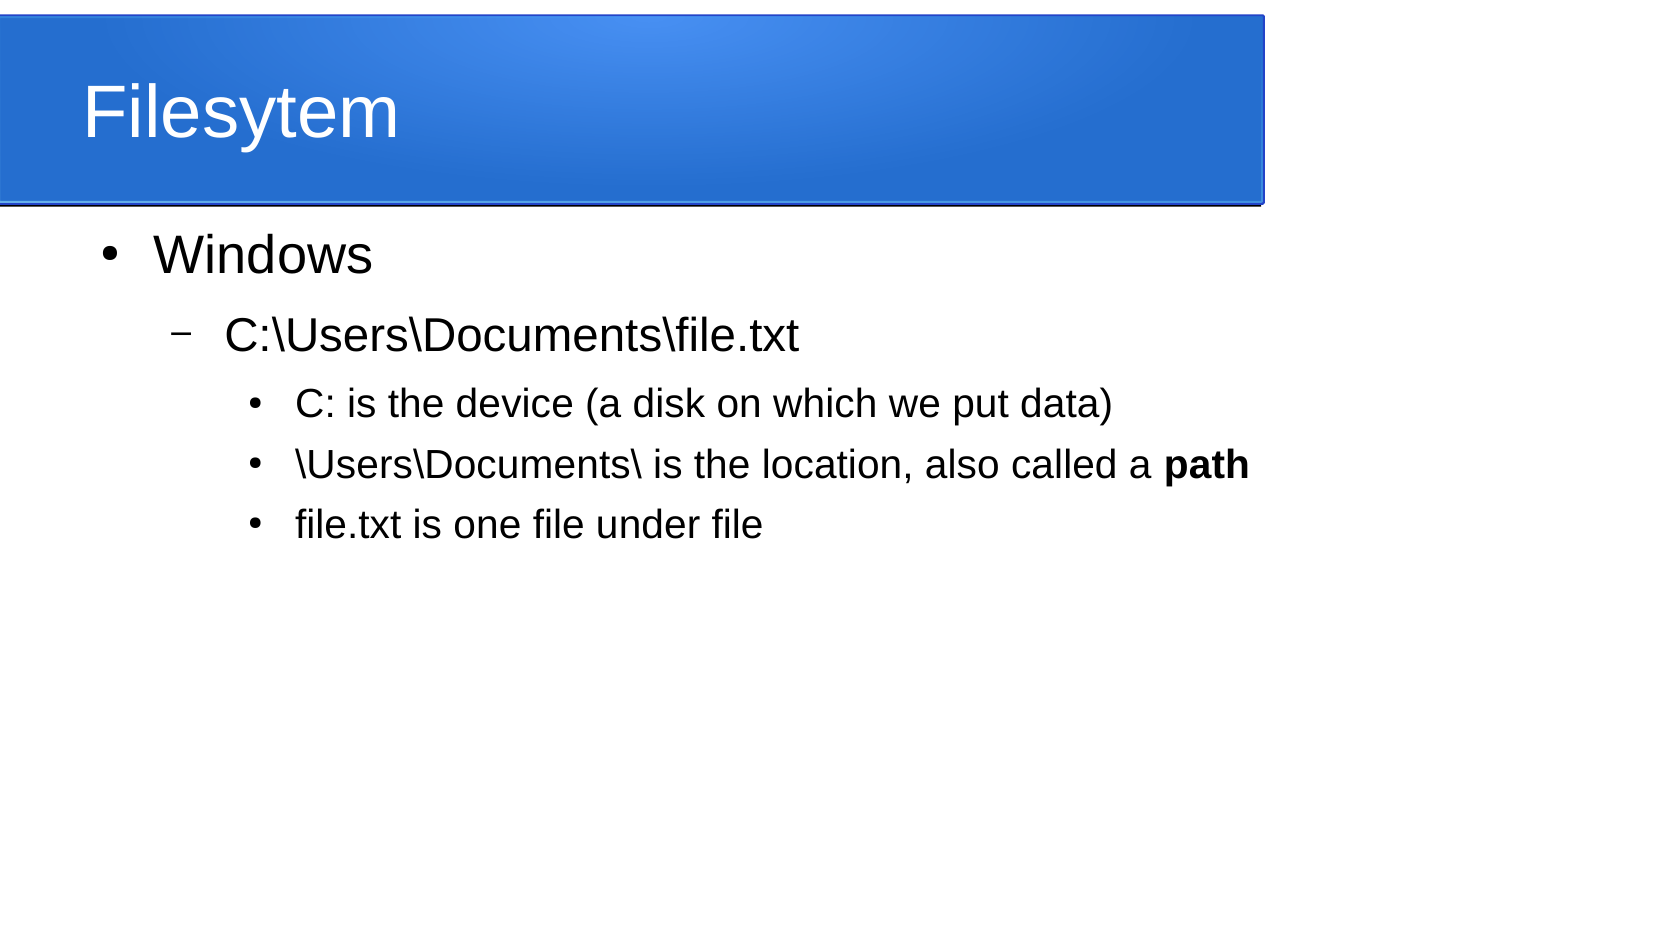

# Filesytem
Windows
C:\Users\Documents\file.txt
C: is the device (a disk on which we put data)
\Users\Documents\ is the location, also called a path
file.txt is one file under file